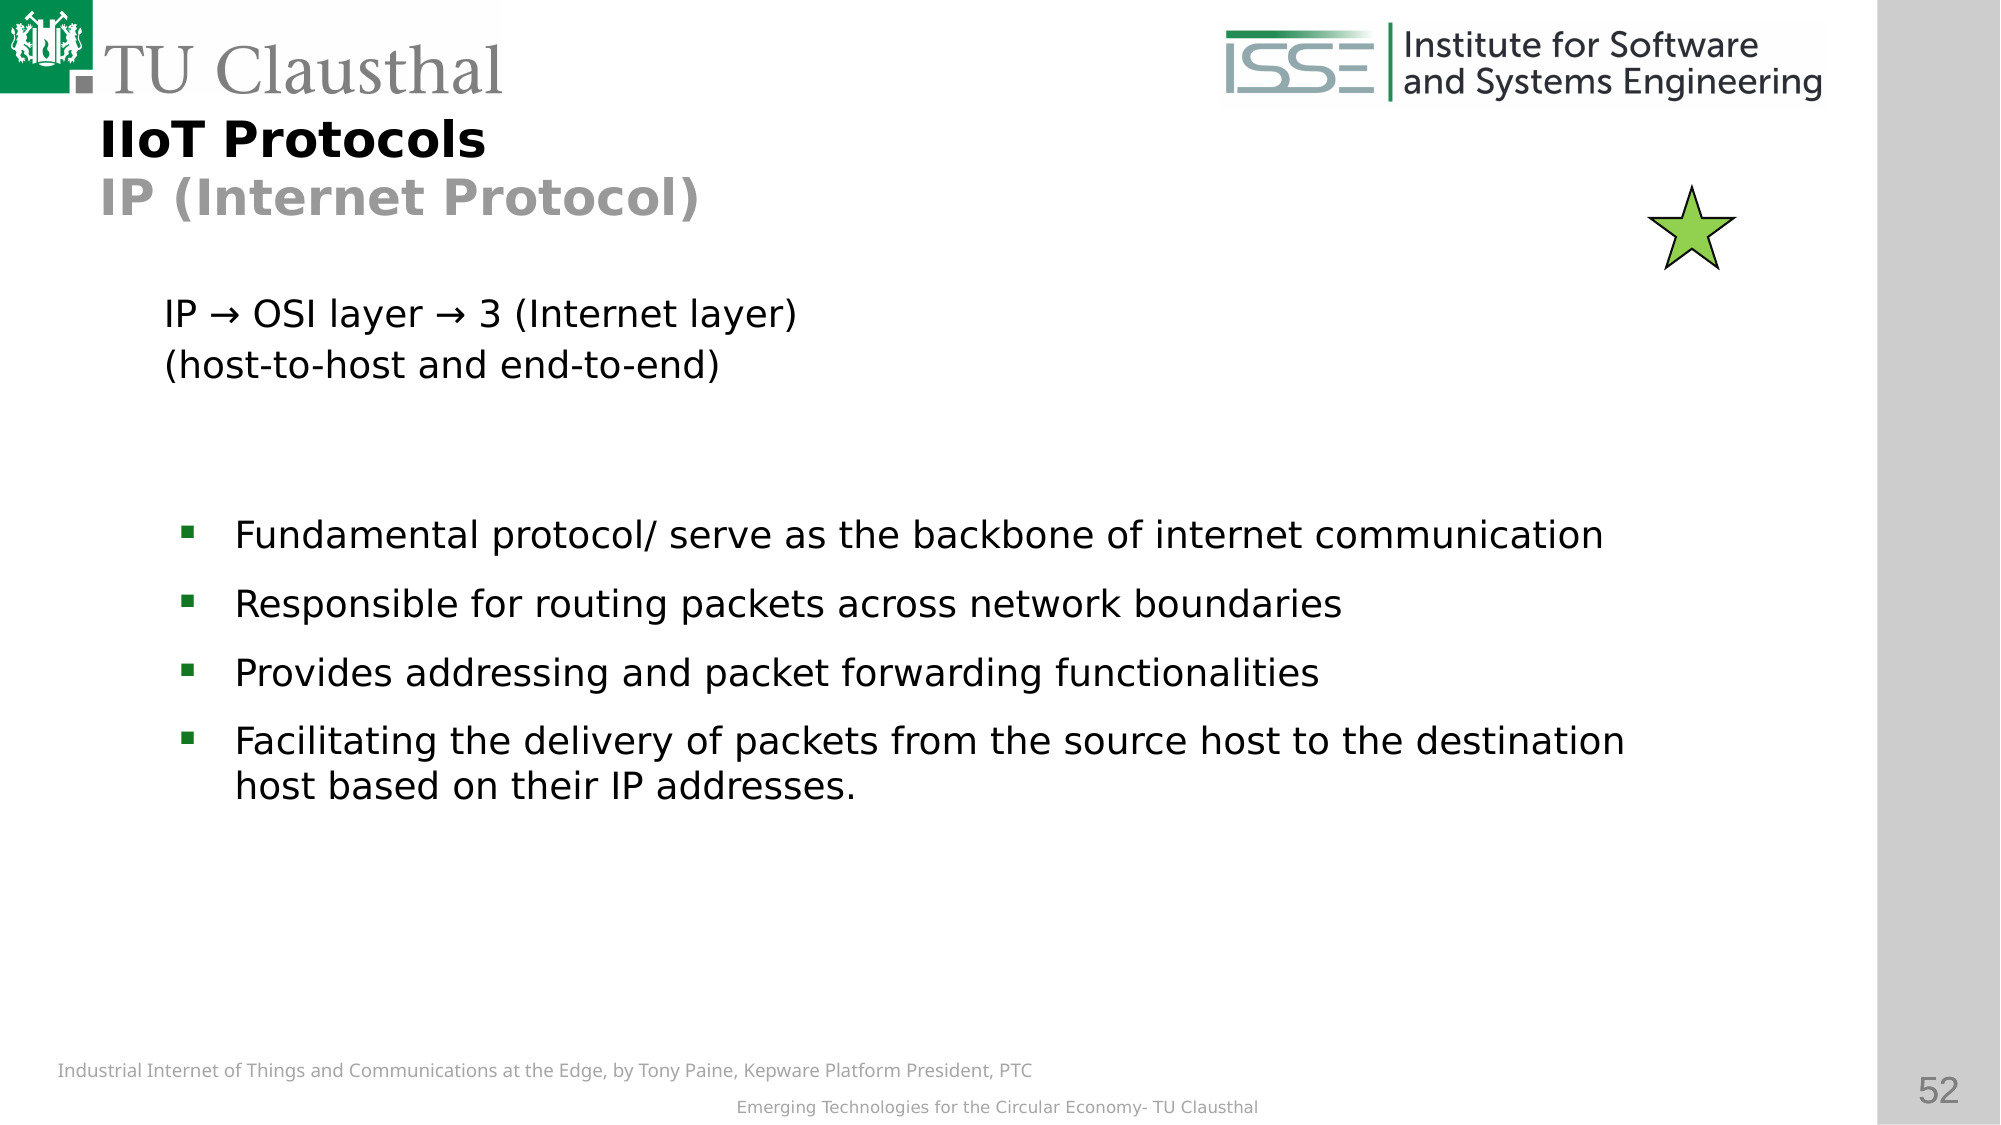

# IIoT Protocols IP (Internet Protocol)
IP → OSI layer → 3 (Internet layer)
(host-to-host and end-to-end)
Fundamental protocol/ serve as the backbone of internet communication
Responsible for routing packets across network boundaries
Provides addressing and packet forwarding functionalities
Facilitating the delivery of packets from the source host to the destination host based on their IP addresses.
Industrial Internet of Things and Communications at the Edge, by Tony Paine, Kepware Platform President, PTC